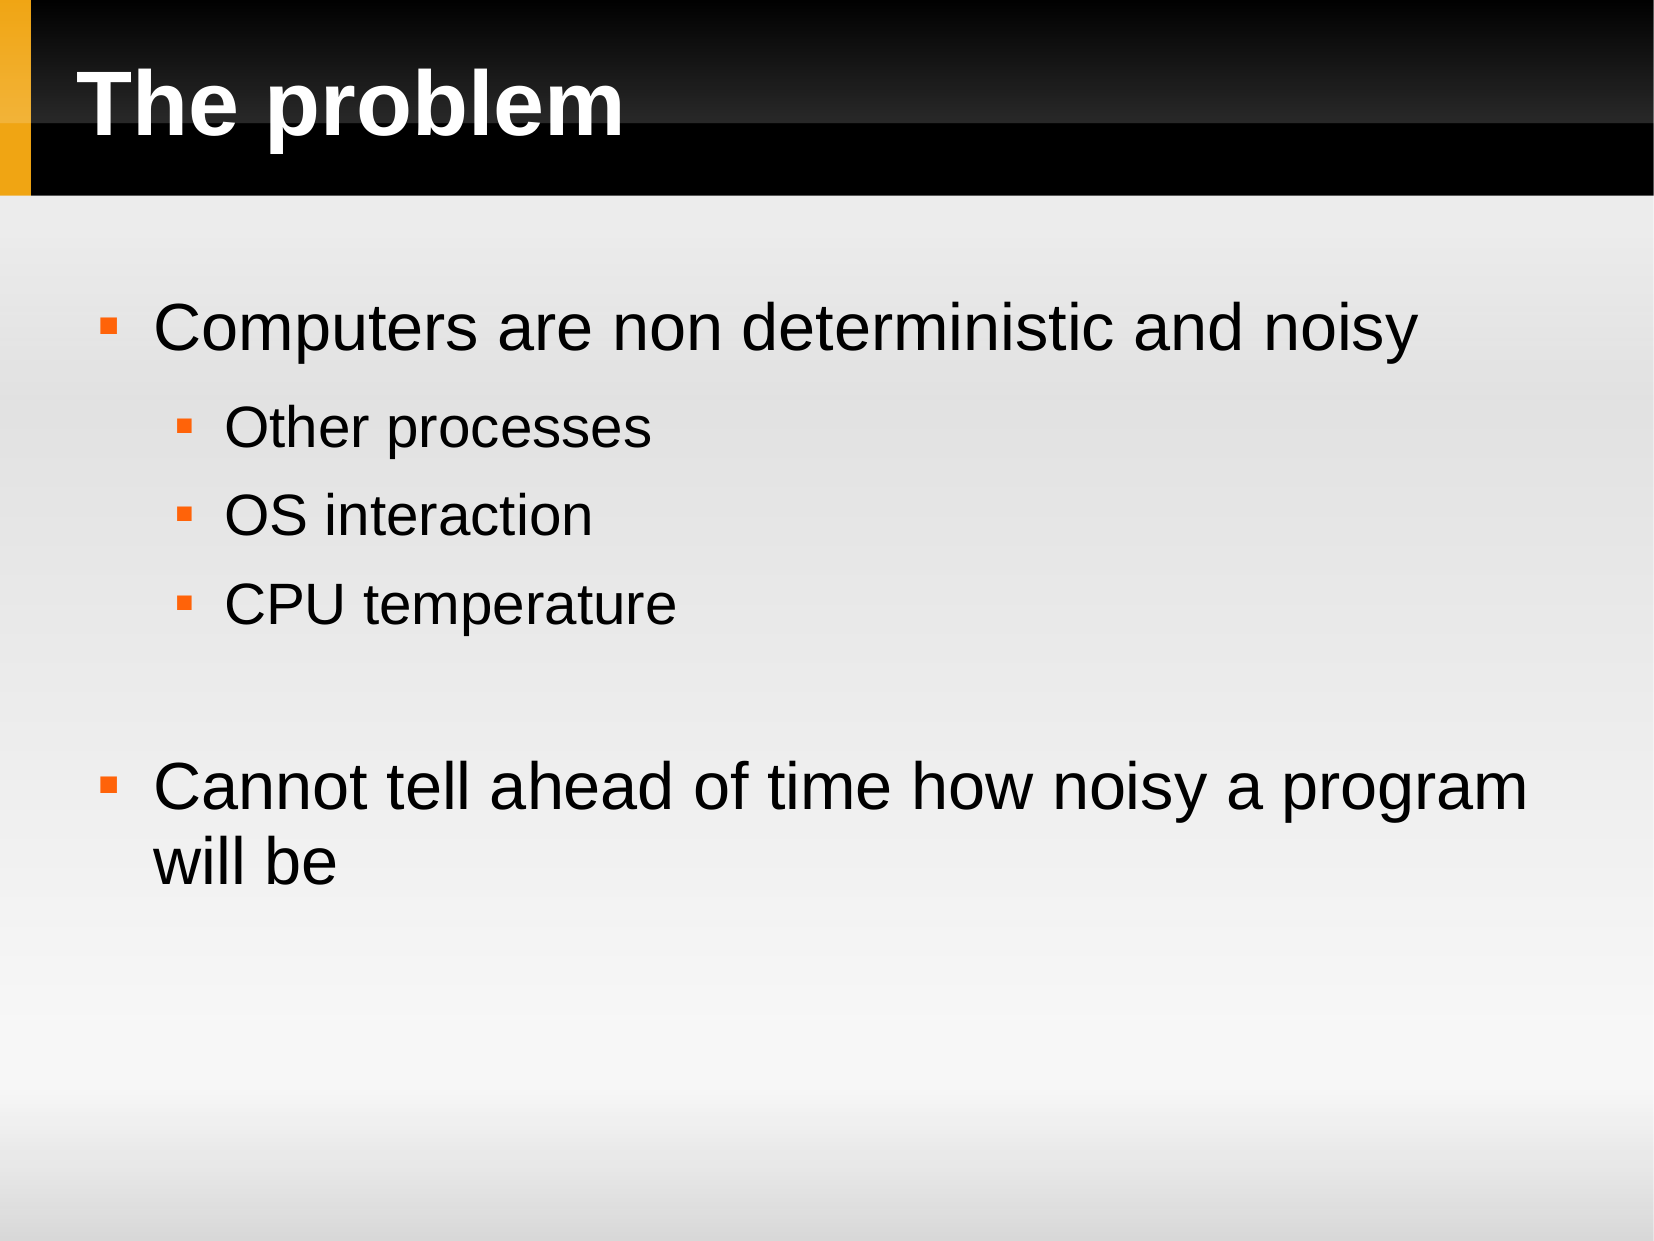

# The problem
Computers are non deterministic and noisy
Other processes
OS interaction
CPU temperature
Cannot tell ahead of time how noisy a program will be